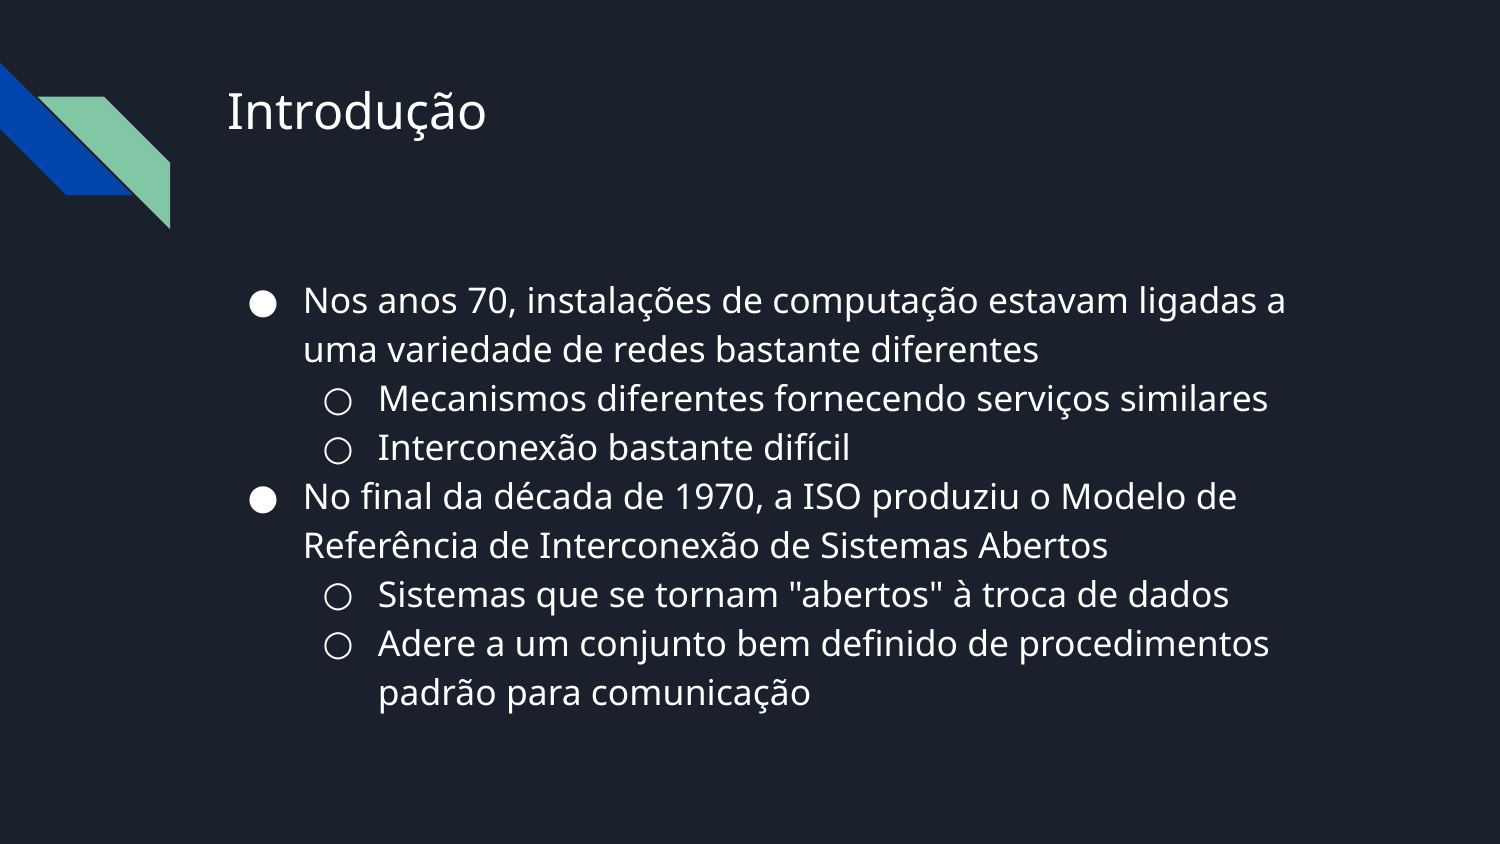

# Introdução
Nos anos 70, instalações de computação estavam ligadas a uma variedade de redes bastante diferentes
Mecanismos diferentes fornecendo serviços similares
Interconexão bastante difícil
No final da década de 1970, a ISO produziu o Modelo de Referência de Interconexão de Sistemas Abertos
Sistemas que se tornam "abertos" à troca de dados
Adere a um conjunto bem definido de procedimentos padrão para comunicação